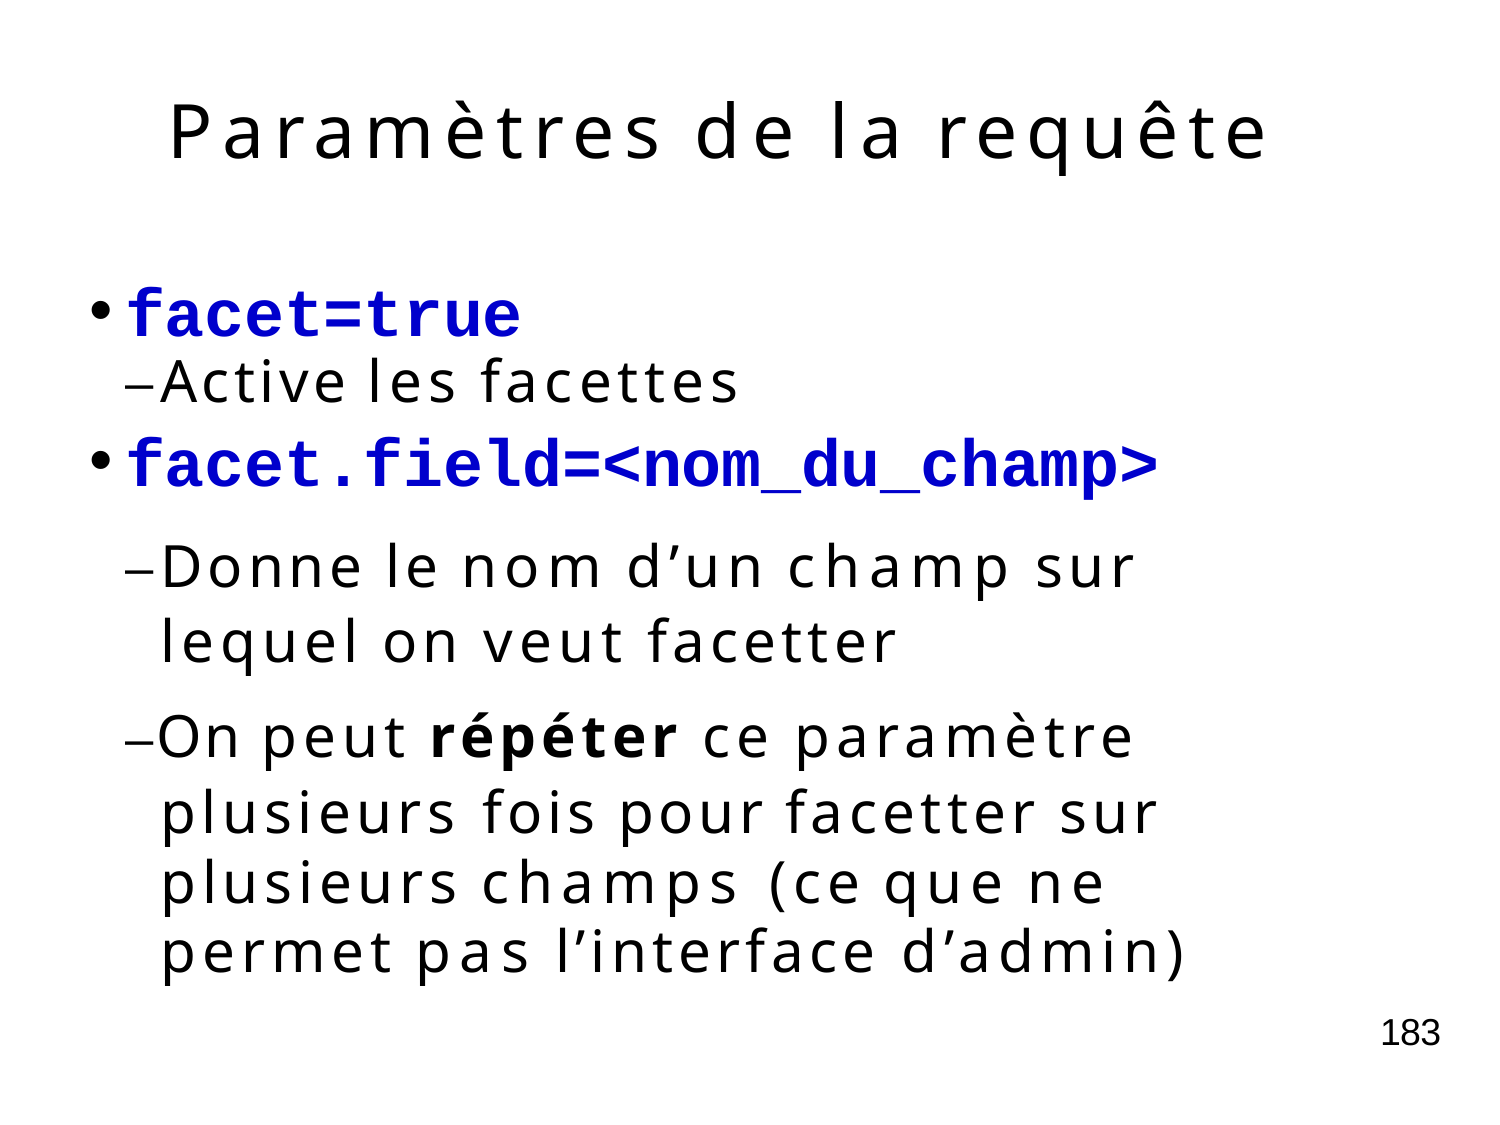

# Paramètres de la requête
facet=true
–Active les facettes
facet.field=<nom_du_champ>
–Donne le nom d’un champ sur lequel on veut facetter
–On peut répéter ce paramètre plusieurs fois pour facetter sur plusieurs champs (ce que ne permet pas l’interface d’admin)
183